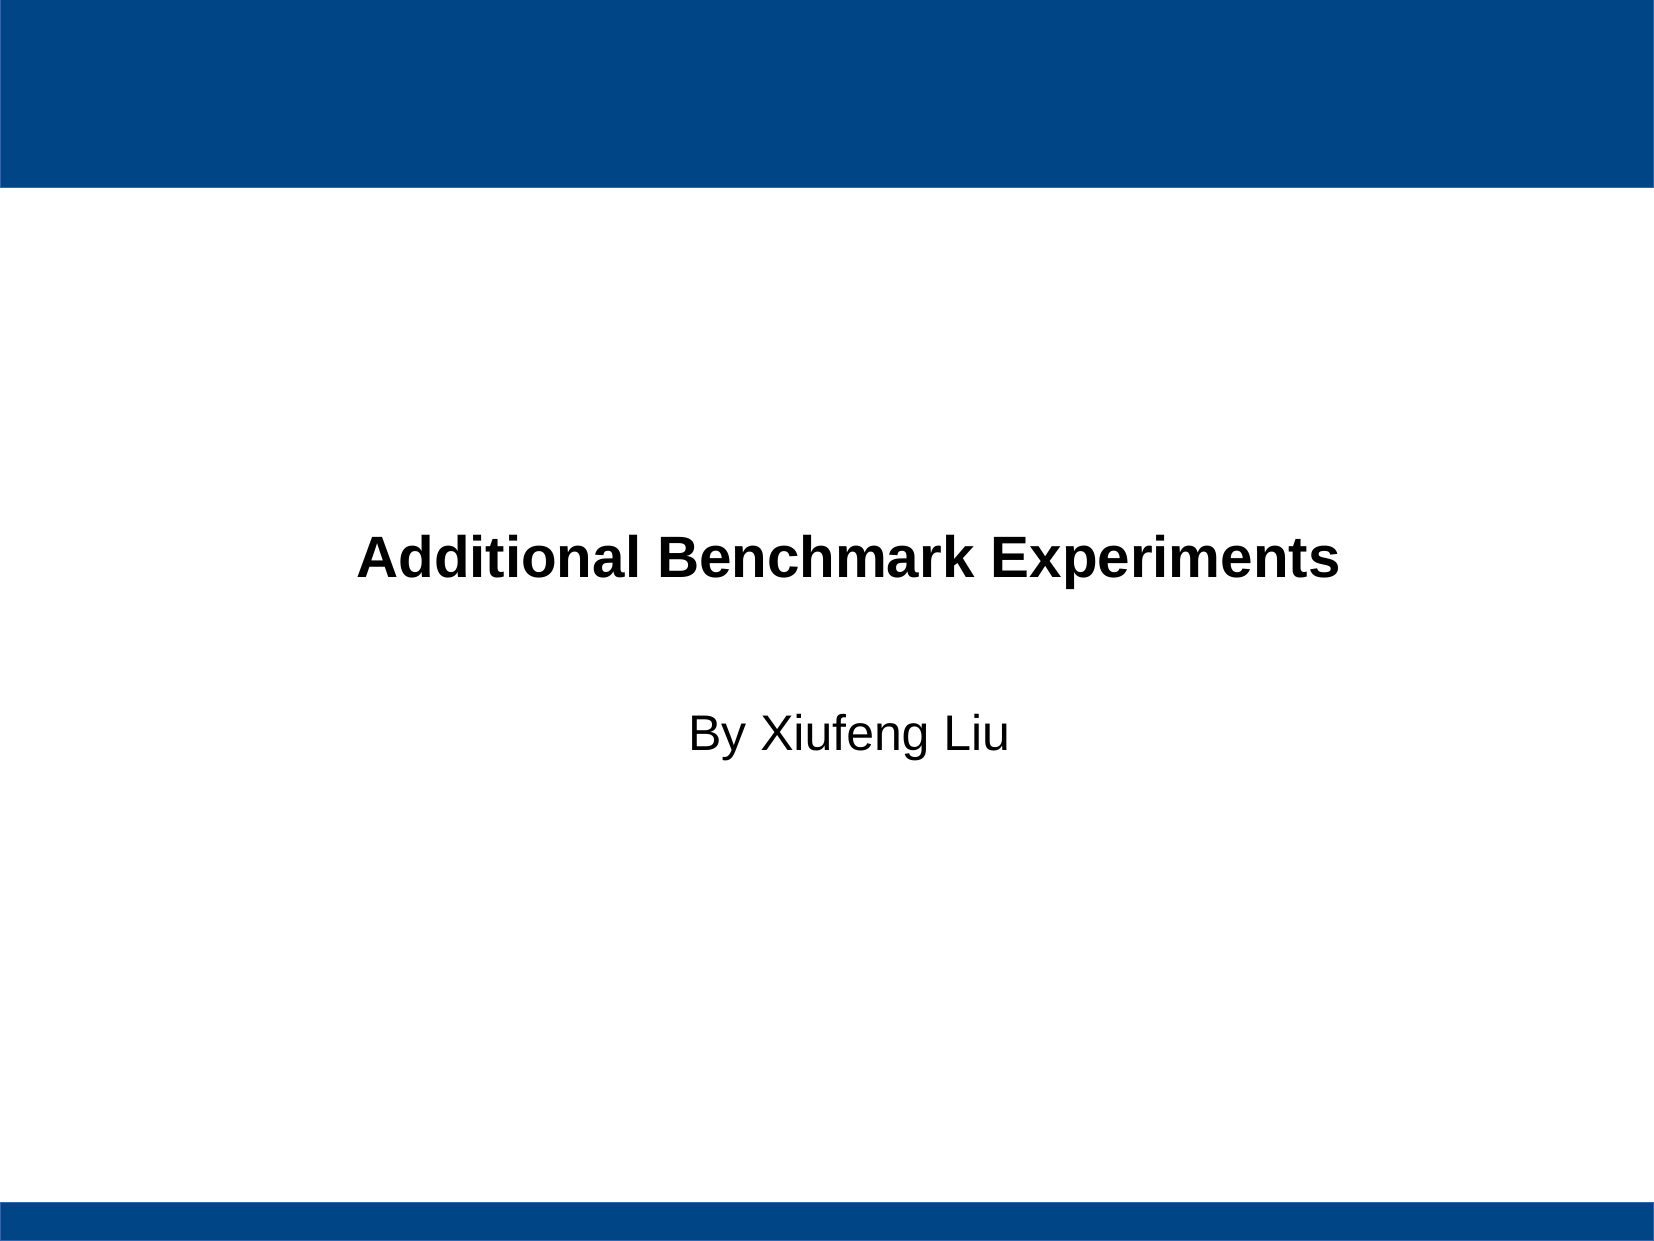

#
Additional Benchmark Experiments
By Xiufeng Liu